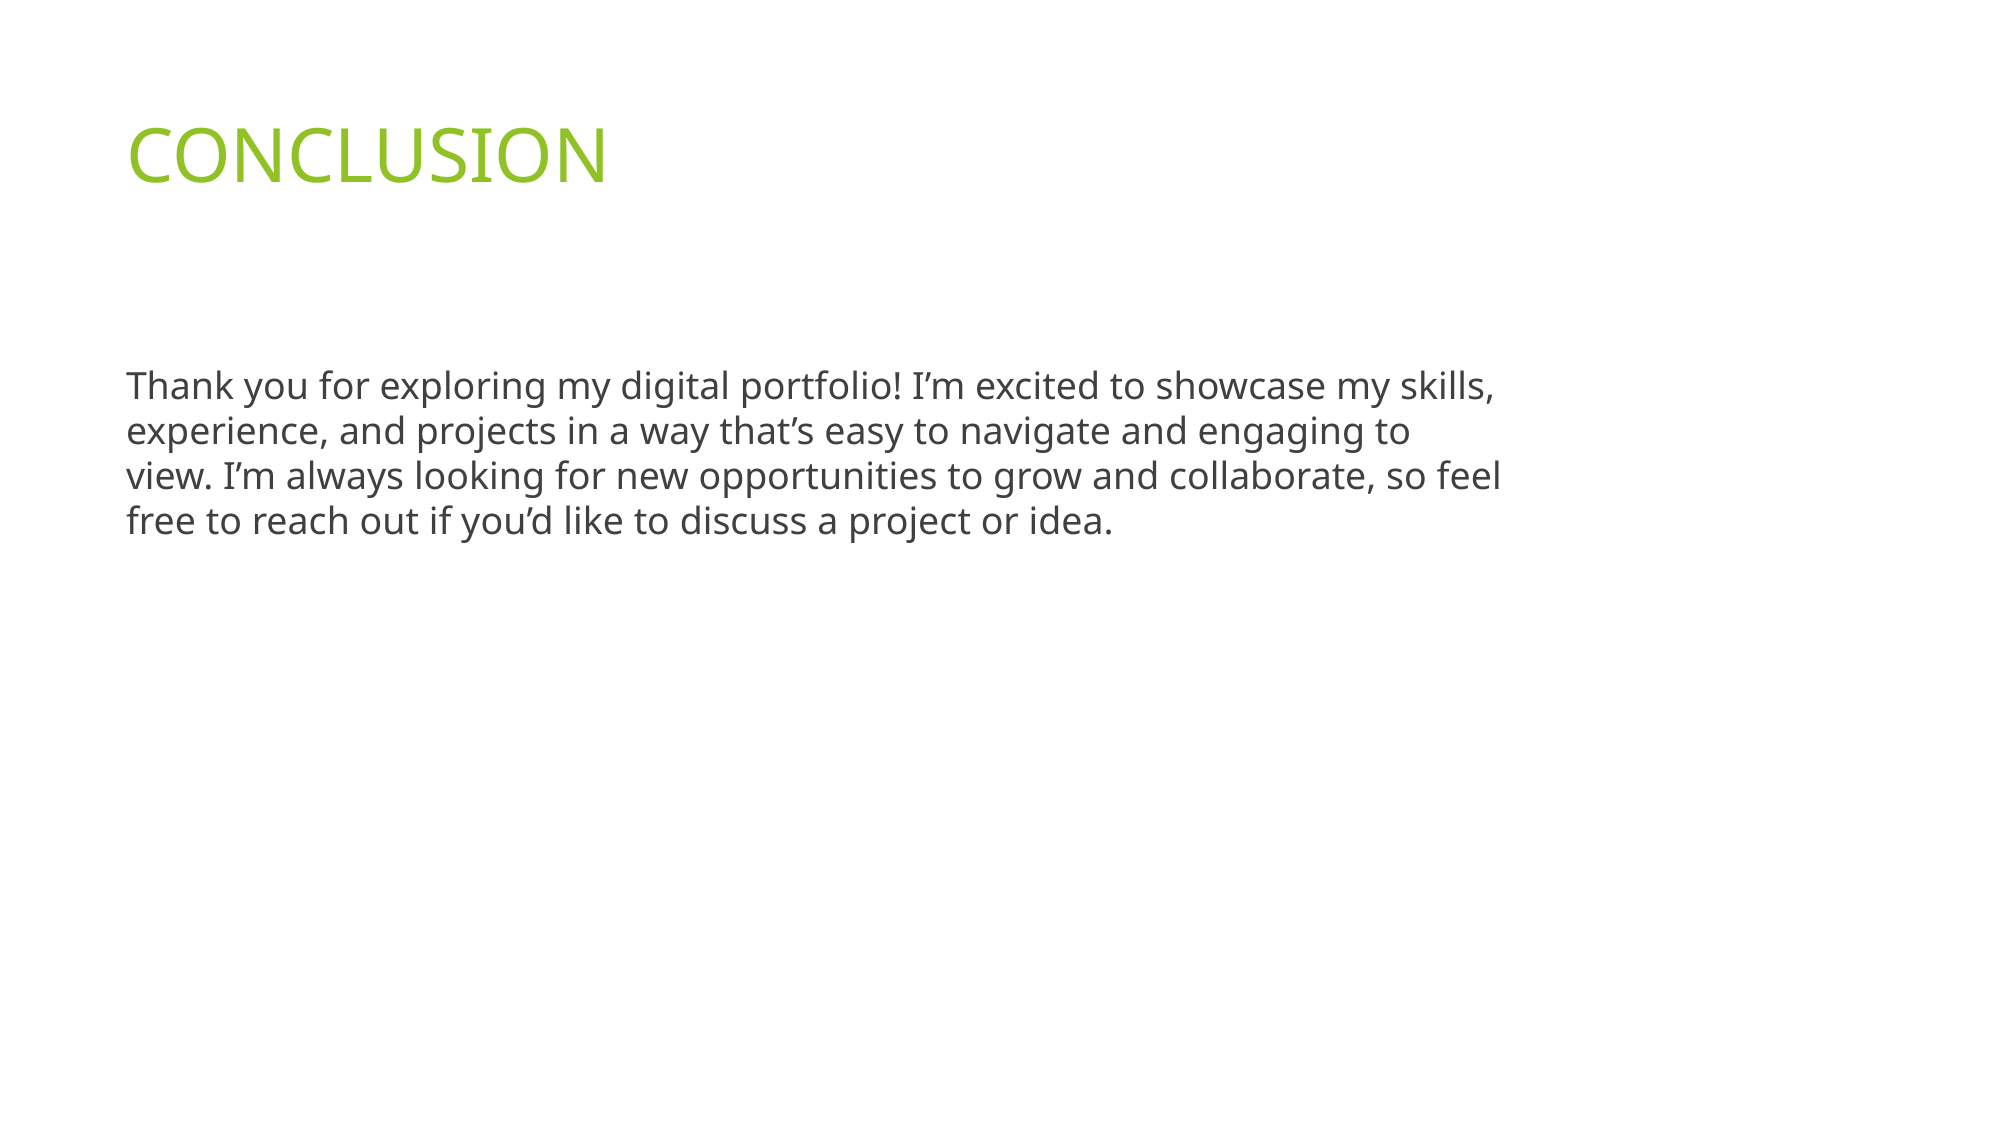

# CONCLUSION
Thank you for exploring my digital portfolio! I’m excited to showcase my skills, experience, and projects in a way that’s easy to navigate and engaging to view. I’m always looking for new opportunities to grow and collaborate, so feel free to reach out if you’d like to discuss a project or idea.